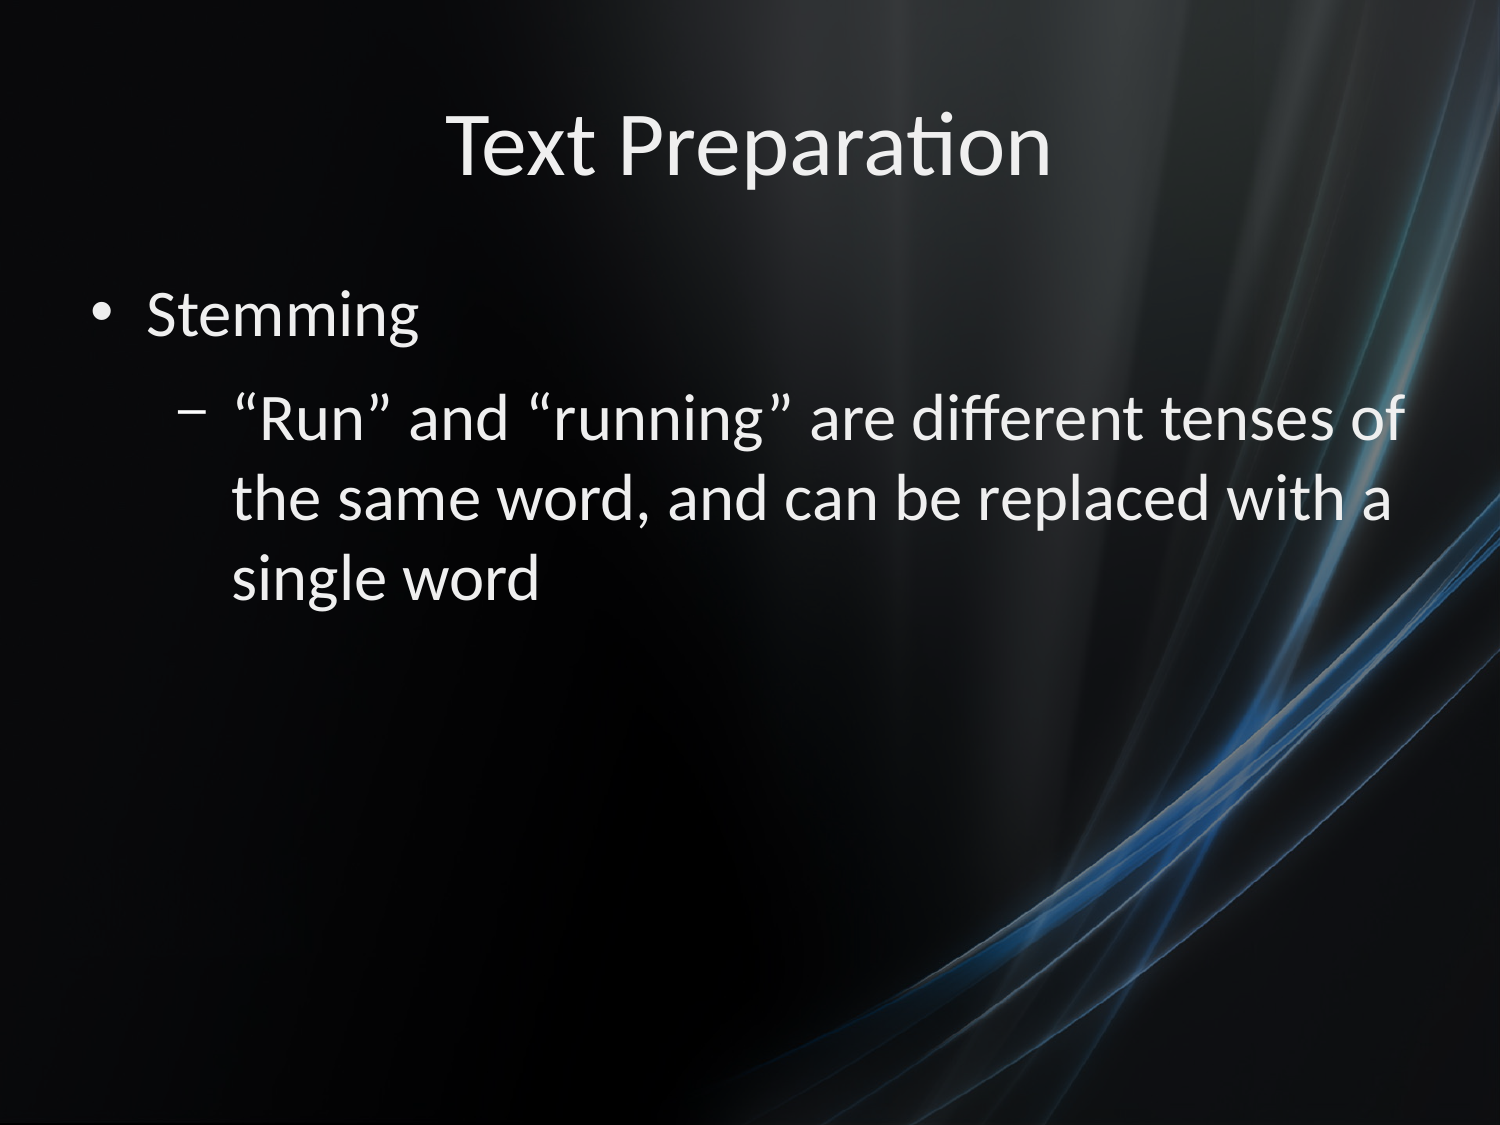

# Text Preparation
Stemming
“Run” and “running” are different tenses of the same word, and can be replaced with a single word